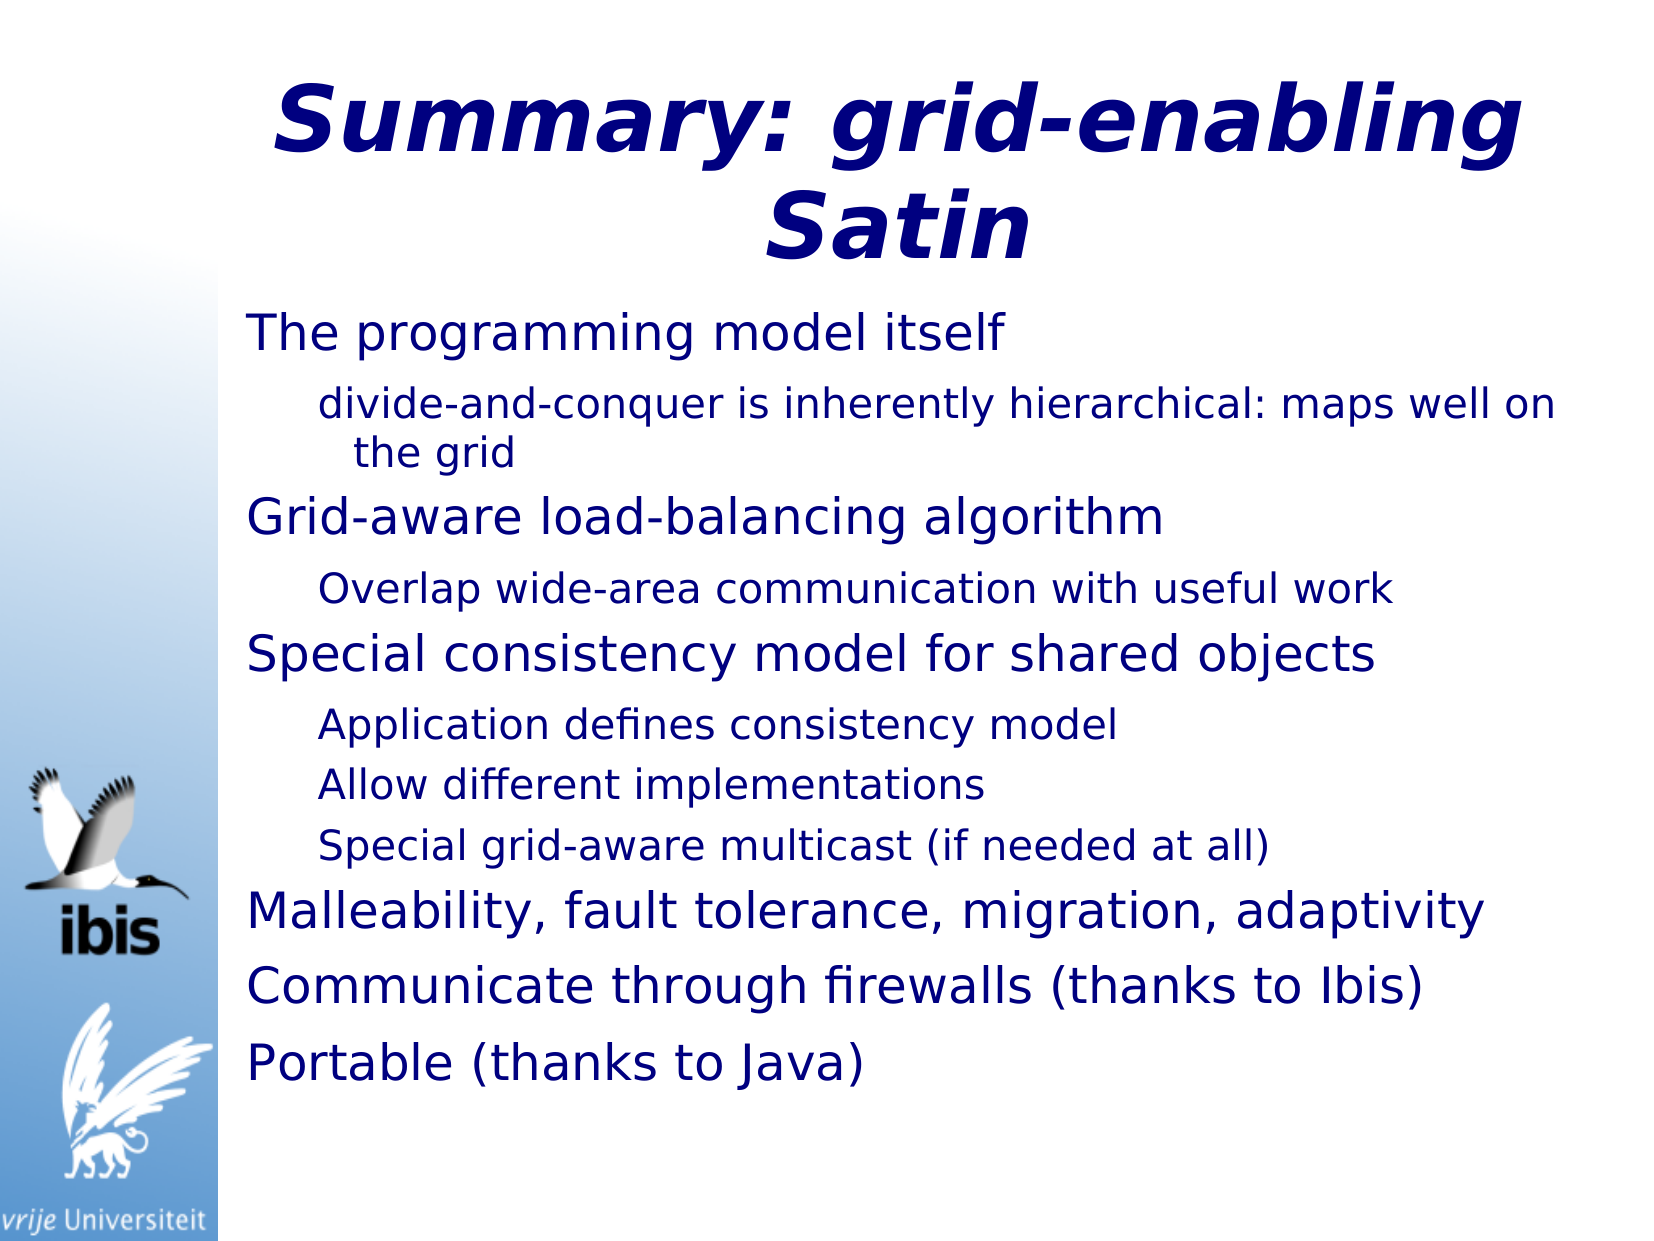

# Summary: grid-enabling Satin
The programming model itself
divide-and-conquer is inherently hierarchical: maps well on the grid
Grid-aware load-balancing algorithm
Overlap wide-area communication with useful work
Special consistency model for shared objects
Application defines consistency model
Allow different implementations
Special grid-aware multicast (if needed at all)
Malleability, fault tolerance, migration, adaptivity
Communicate through firewalls (thanks to Ibis)
Portable (thanks to Java)